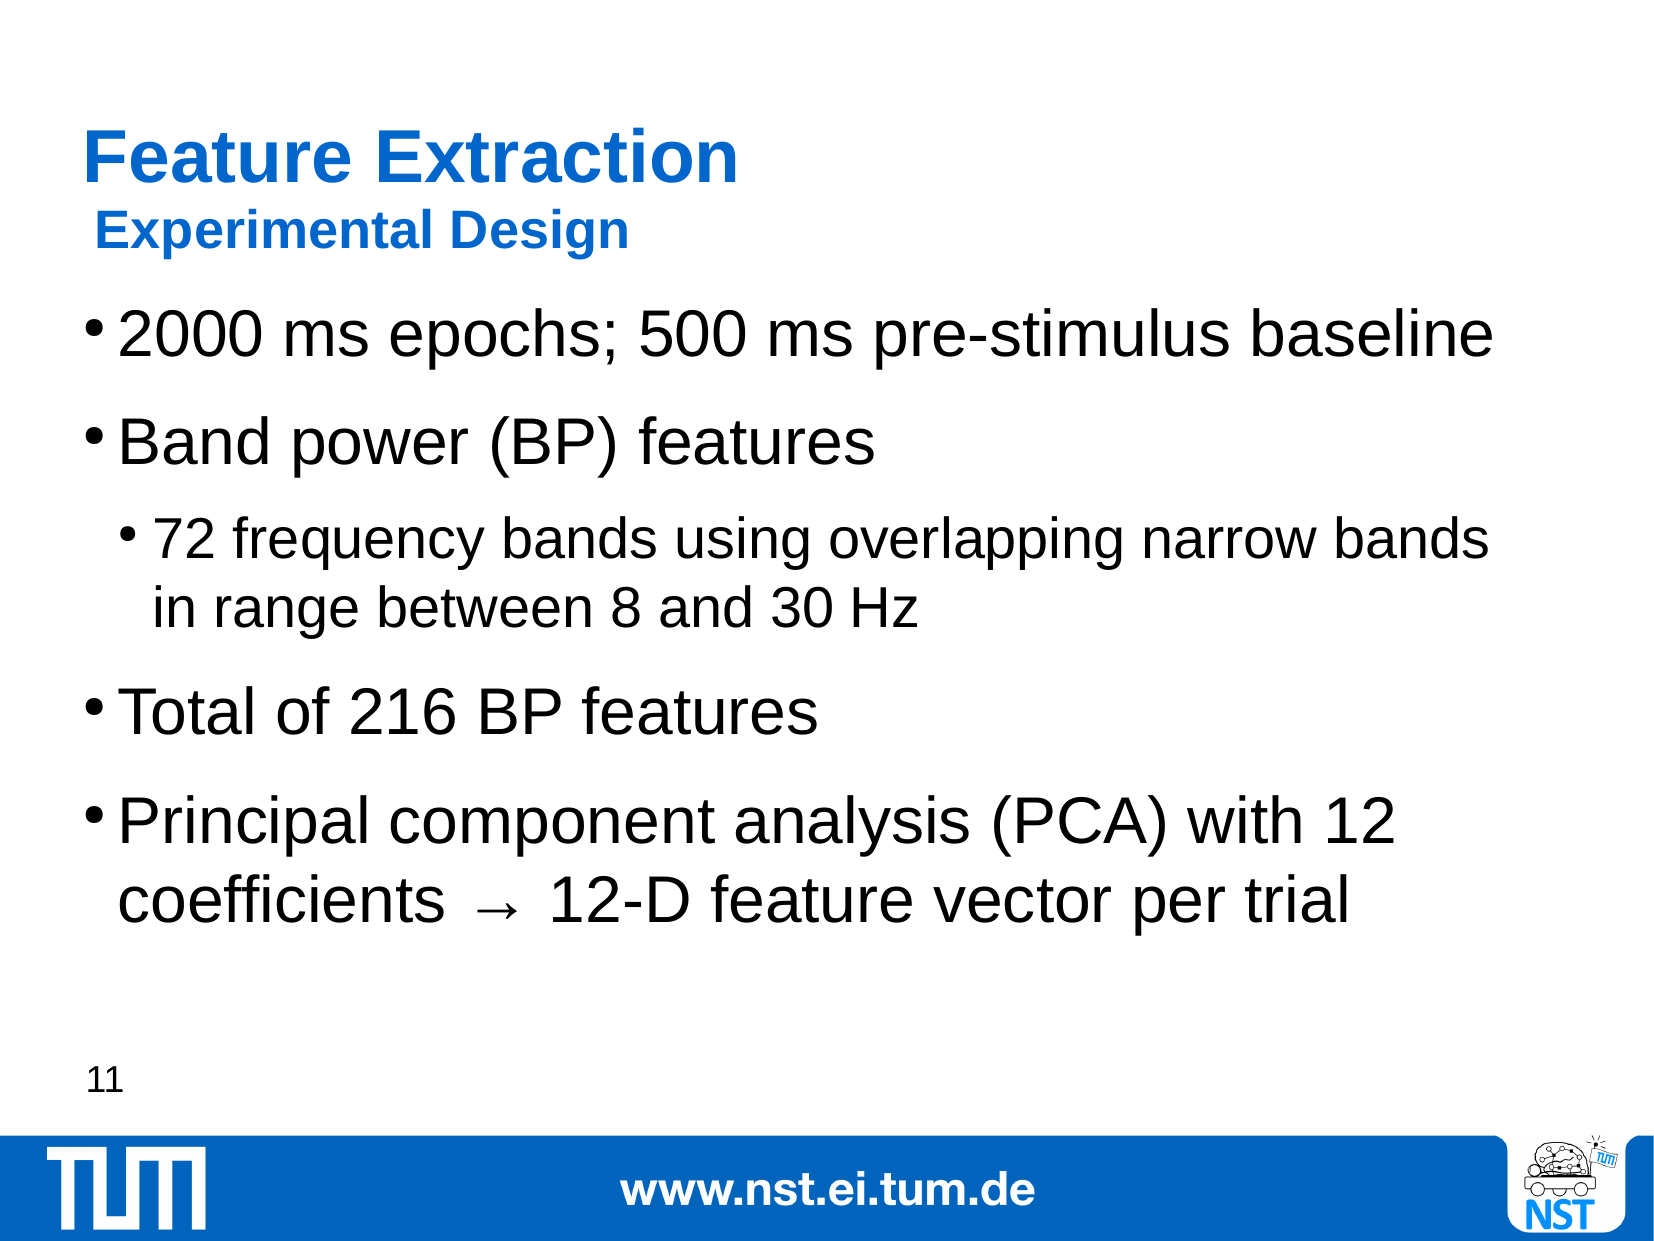

# Feature Extraction
Experimental Design
2000 ms epochs; 500 ms pre-stimulus baseline
Band power (BP) features
72 frequency bands using overlapping narrow bands in range between 8 and 30 Hz
Total of 216 BP features
Principal component analysis (PCA) with 12 coefficients → 12-D feature vector per trial